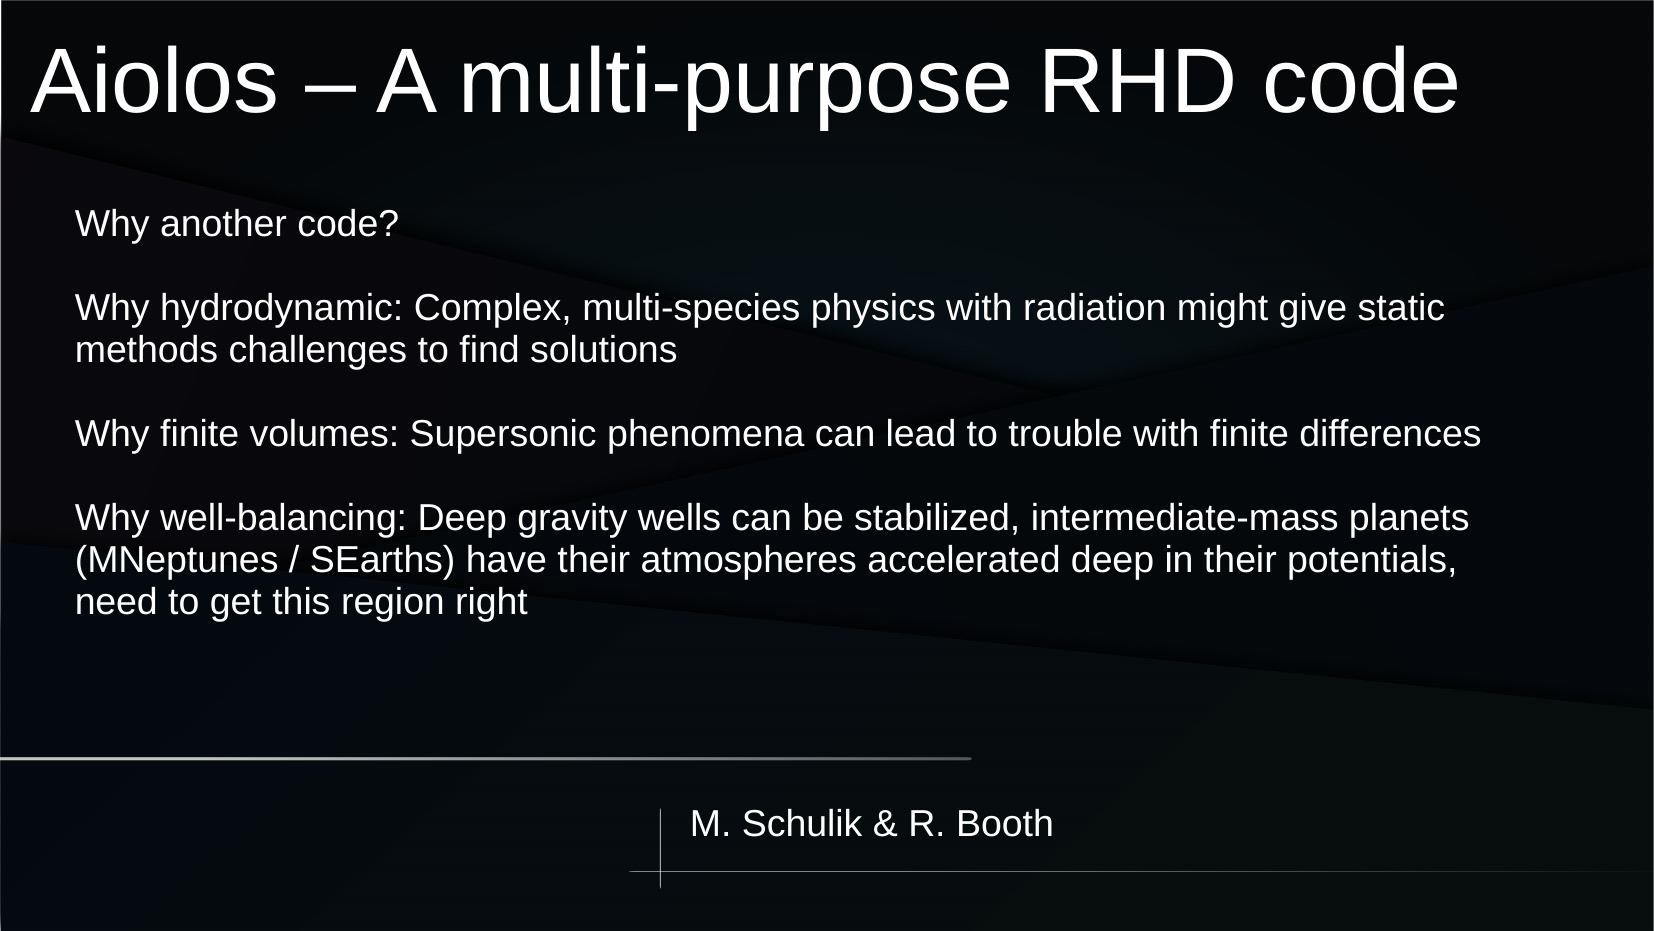

# Aiolos – A multi-purpose RHD code
Why another code?
Why hydrodynamic: Complex, multi-species physics with radiation might give static methods challenges to find solutions
Why finite volumes: Supersonic phenomena can lead to trouble with finite differences
Why well-balancing: Deep gravity wells can be stabilized, intermediate-mass planets (MNeptunes / SEarths) have their atmospheres accelerated deep in their potentials, need to get this region right
M. Schulik & R. Booth